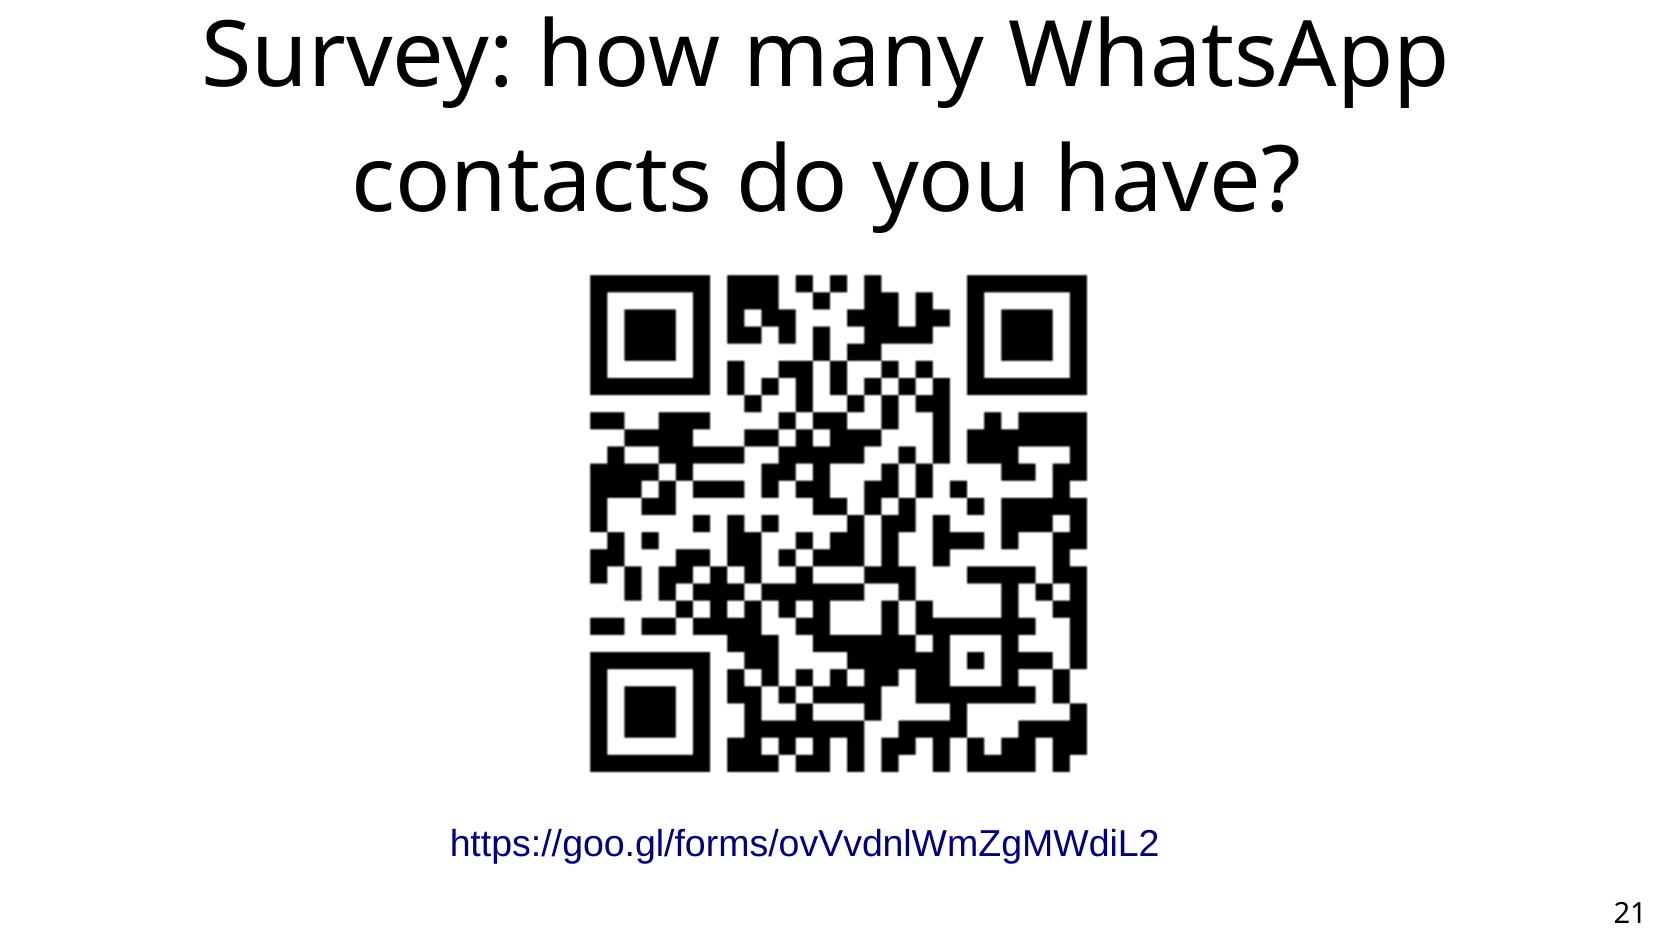

# Survey: how many WhatsApp contacts do you have?
https://goo.gl/forms/ovVvdnlWmZgMWdiL2
21